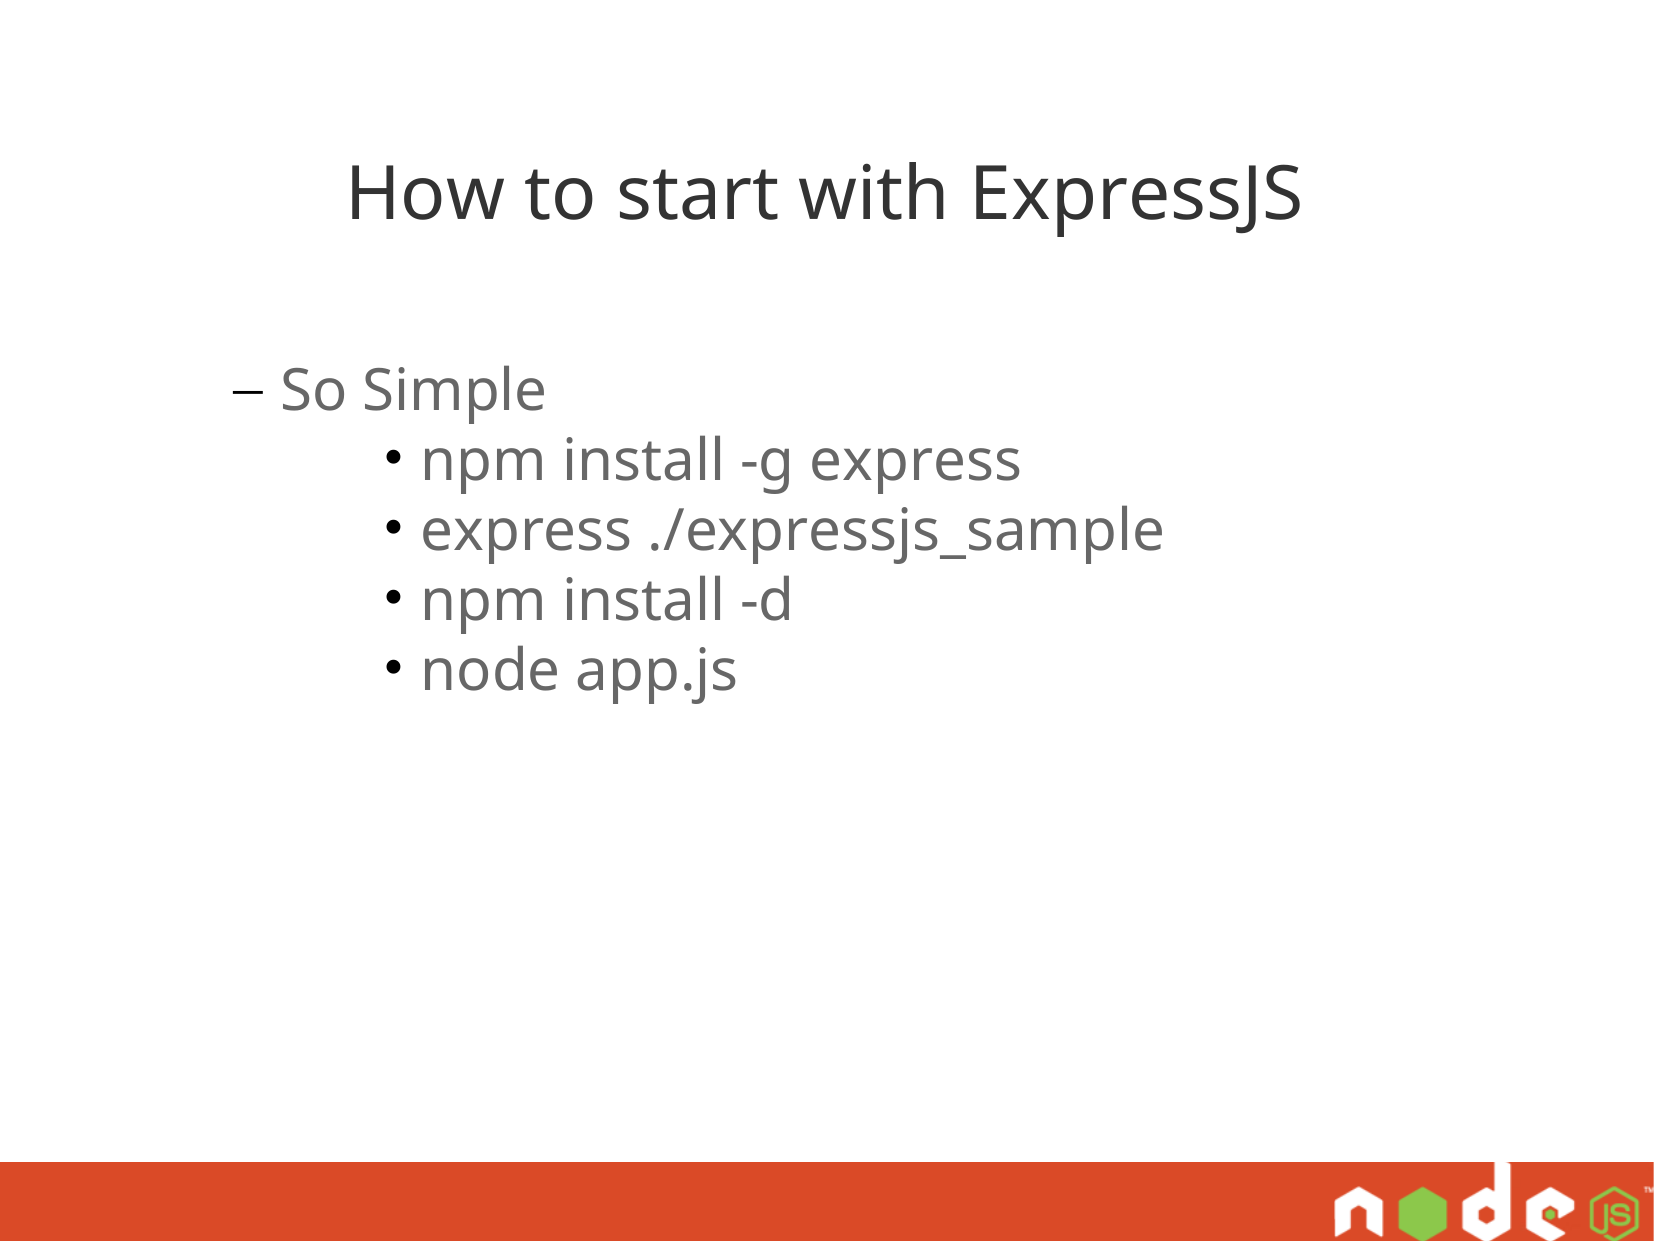

# How to start with ExpressJS
So Simple
npm install -g express
express ./expressjs_sample
npm install -d
node app.js